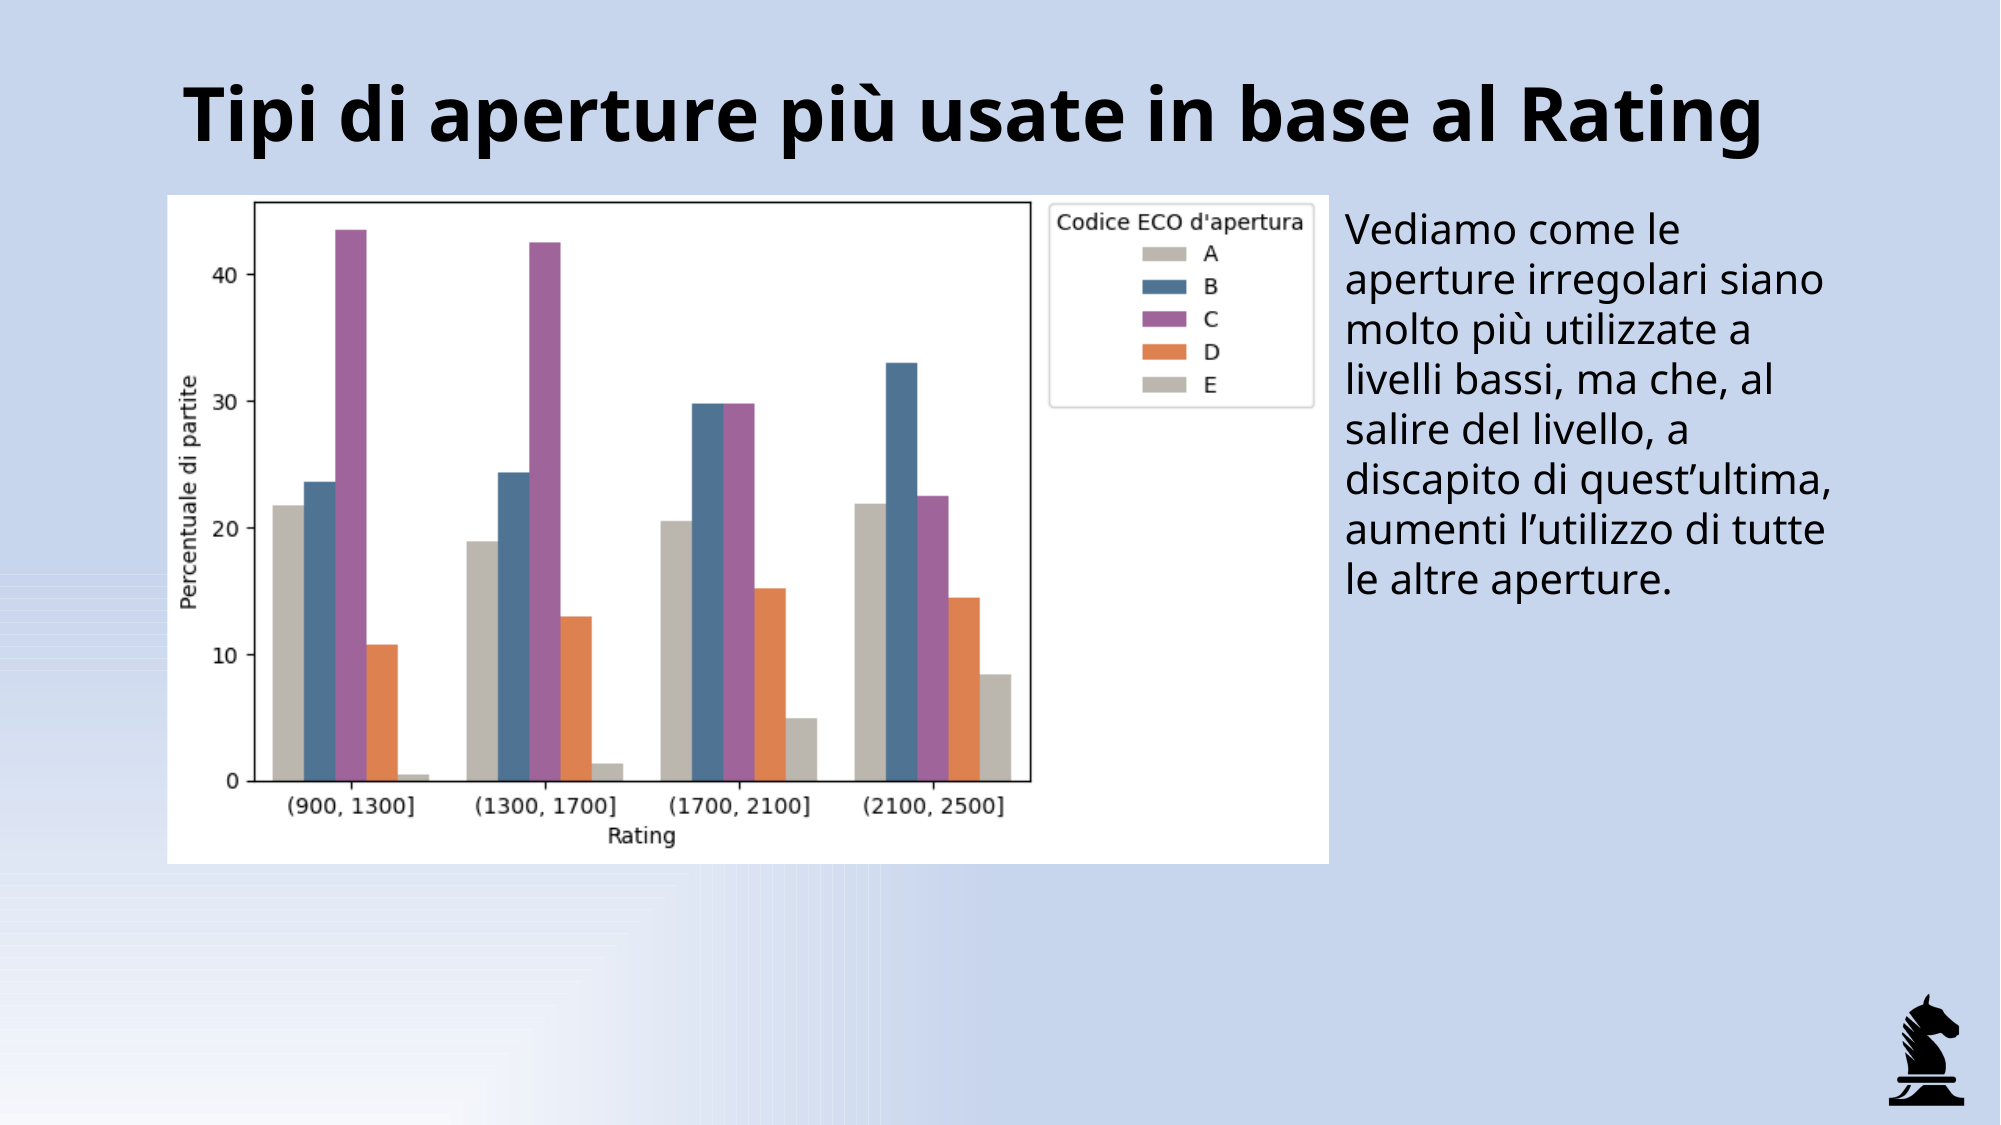

Tipi di aperture più usate in base al Rating
Vediamo come le aperture irregolari siano molto più utilizzate a livelli bassi, ma che, al salire del livello, a discapito di quest’ultima, aumenti l’utilizzo di tutte le altre aperture.